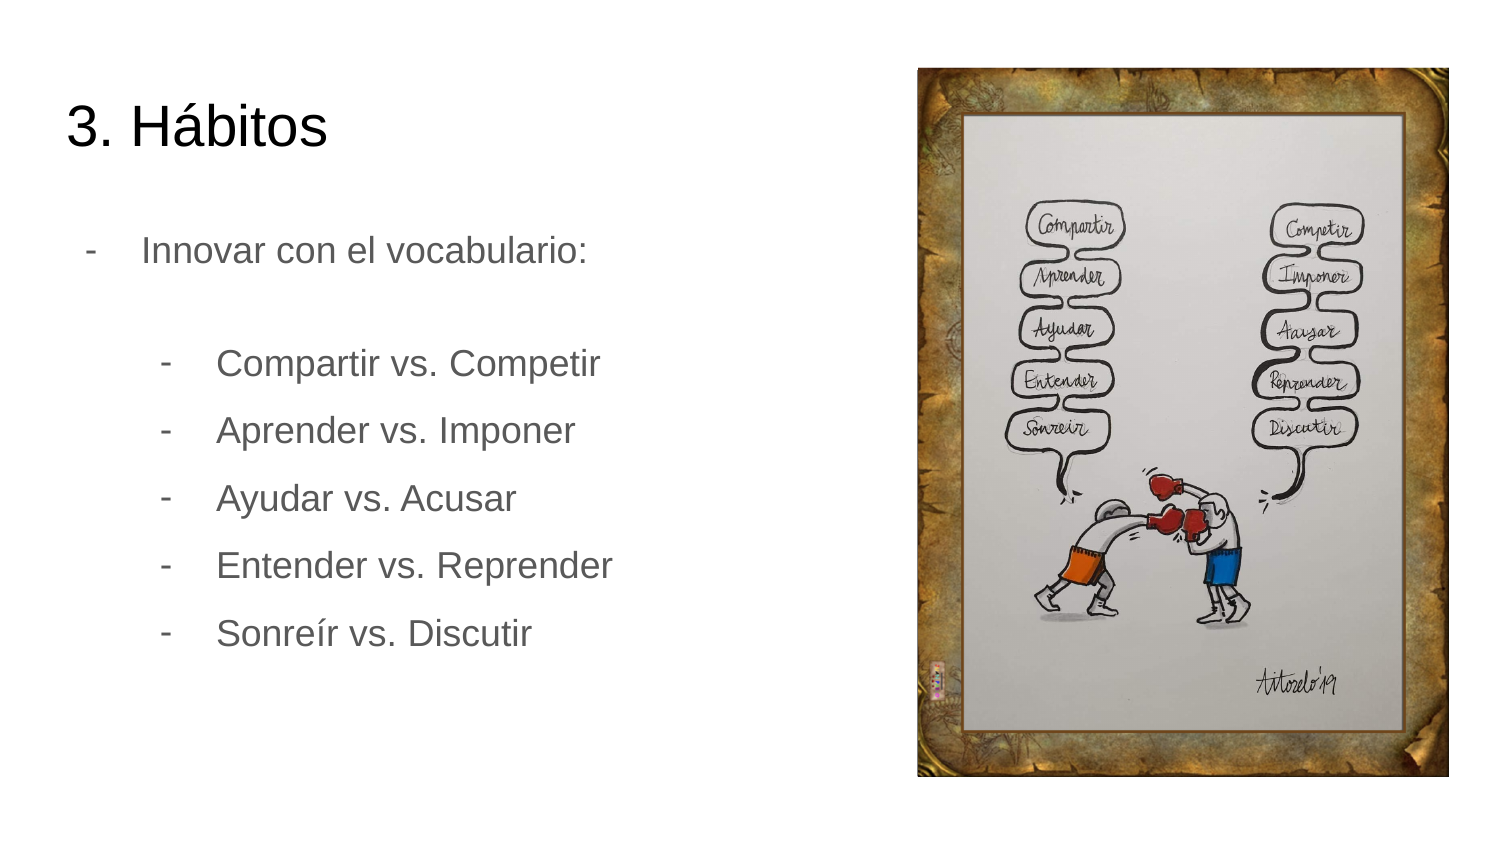

3. Hábitos
# Innovar con el vocabulario:
Compartir vs. Competir
Aprender vs. Imponer
Ayudar vs. Acusar
Entender vs. Reprender
Sonreír vs. Discutir